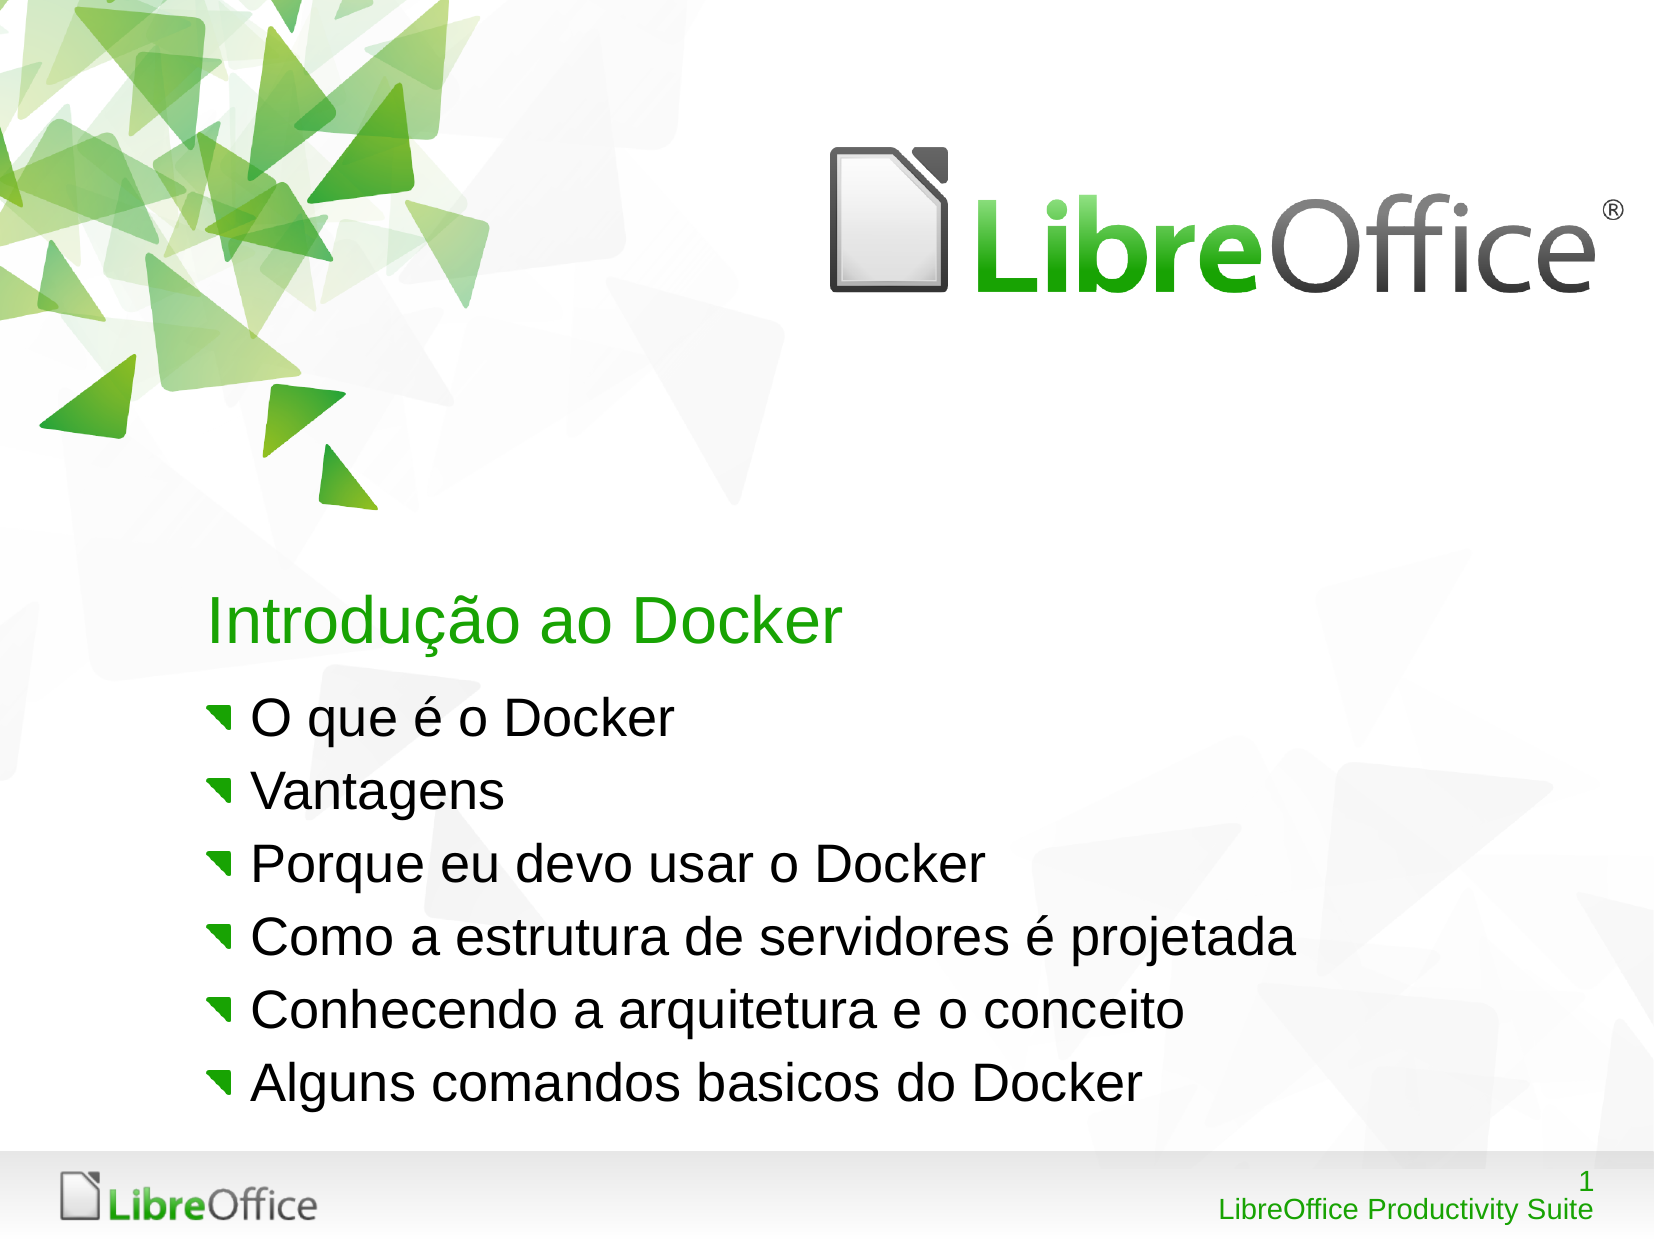

# Introdução ao Docker
O que é o Docker
Vantagens
Porque eu devo usar o Docker
Como a estrutura de servidores é projetada
Conhecendo a arquitetura e o conceito
Alguns comandos basicos do Docker
1
LibreOffice Productivity Suite